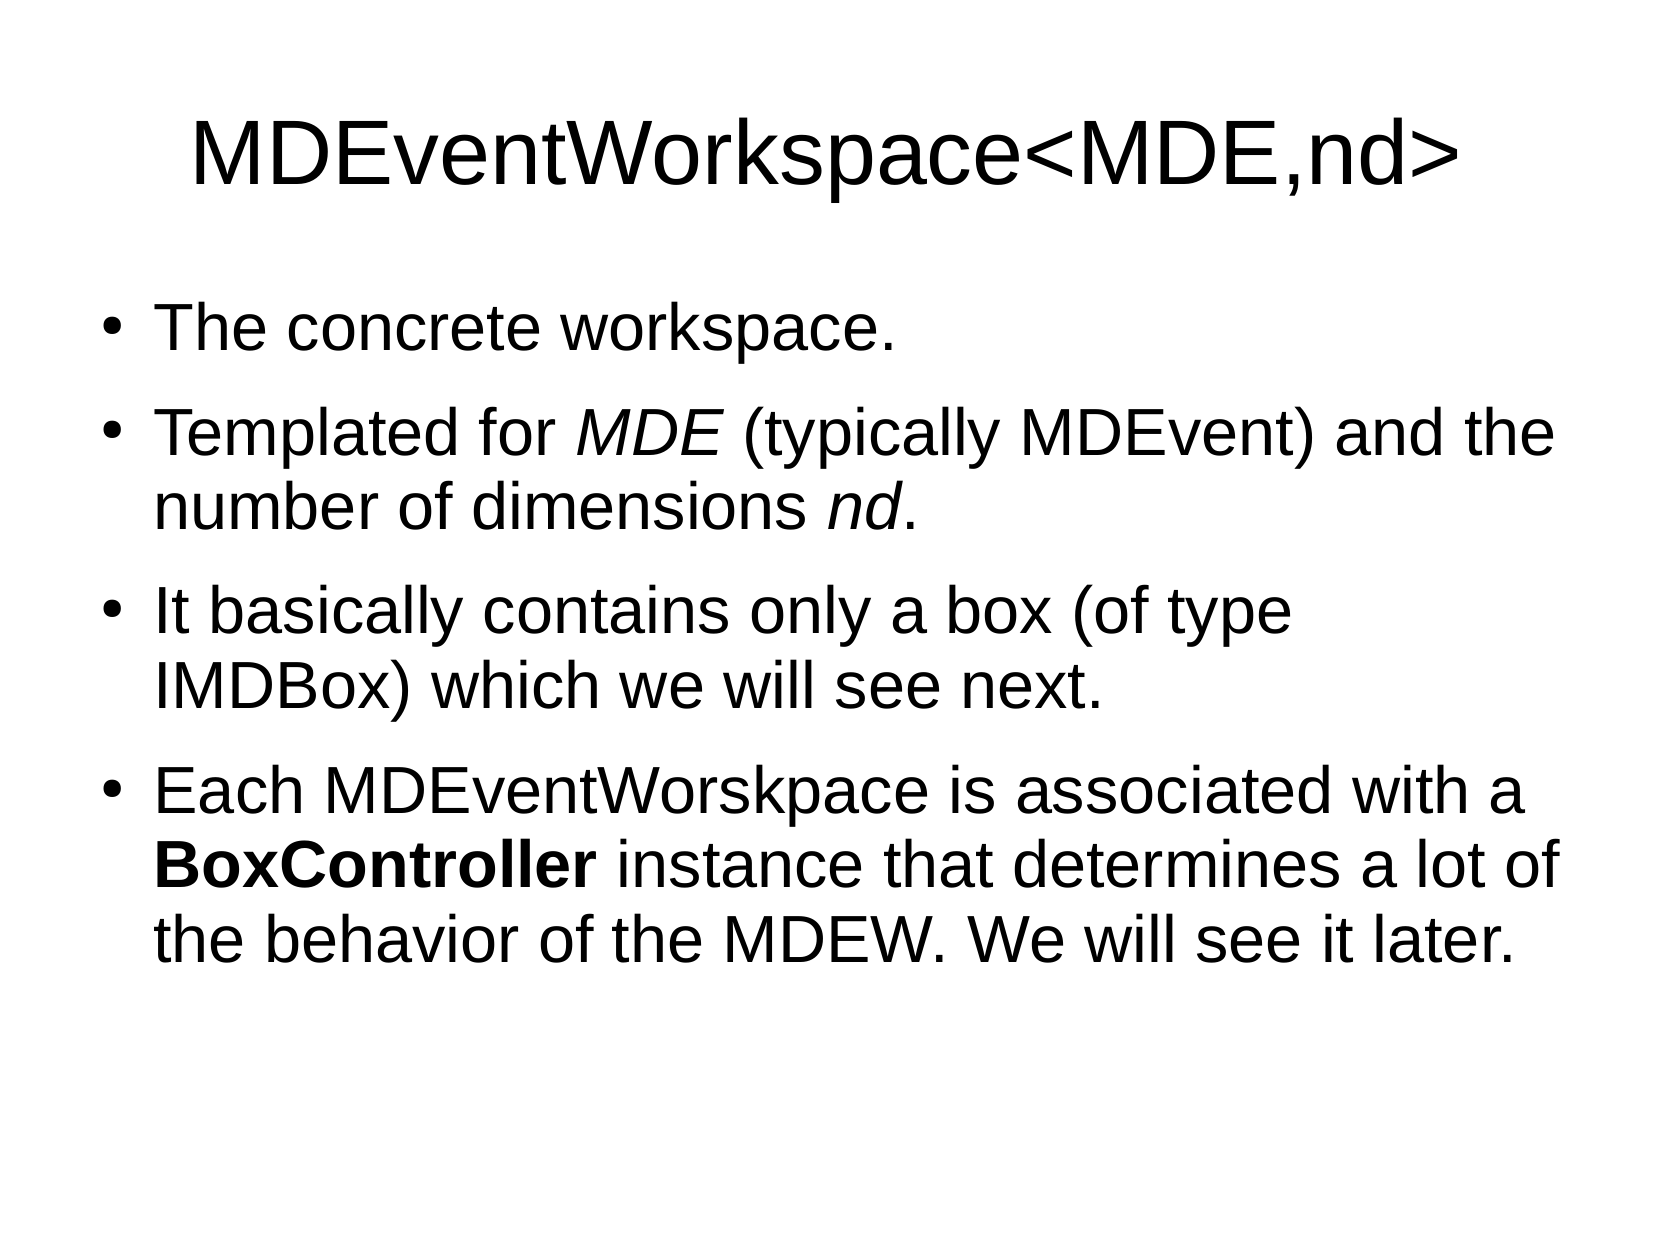

# MDEventWorkspace<MDE,nd>
The concrete workspace.
Templated for MDE (typically MDEvent) and the number of dimensions nd.
It basically contains only a box (of type IMDBox) which we will see next.
Each MDEventWorskpace is associated with a BoxController instance that determines a lot of the behavior of the MDEW. We will see it later.